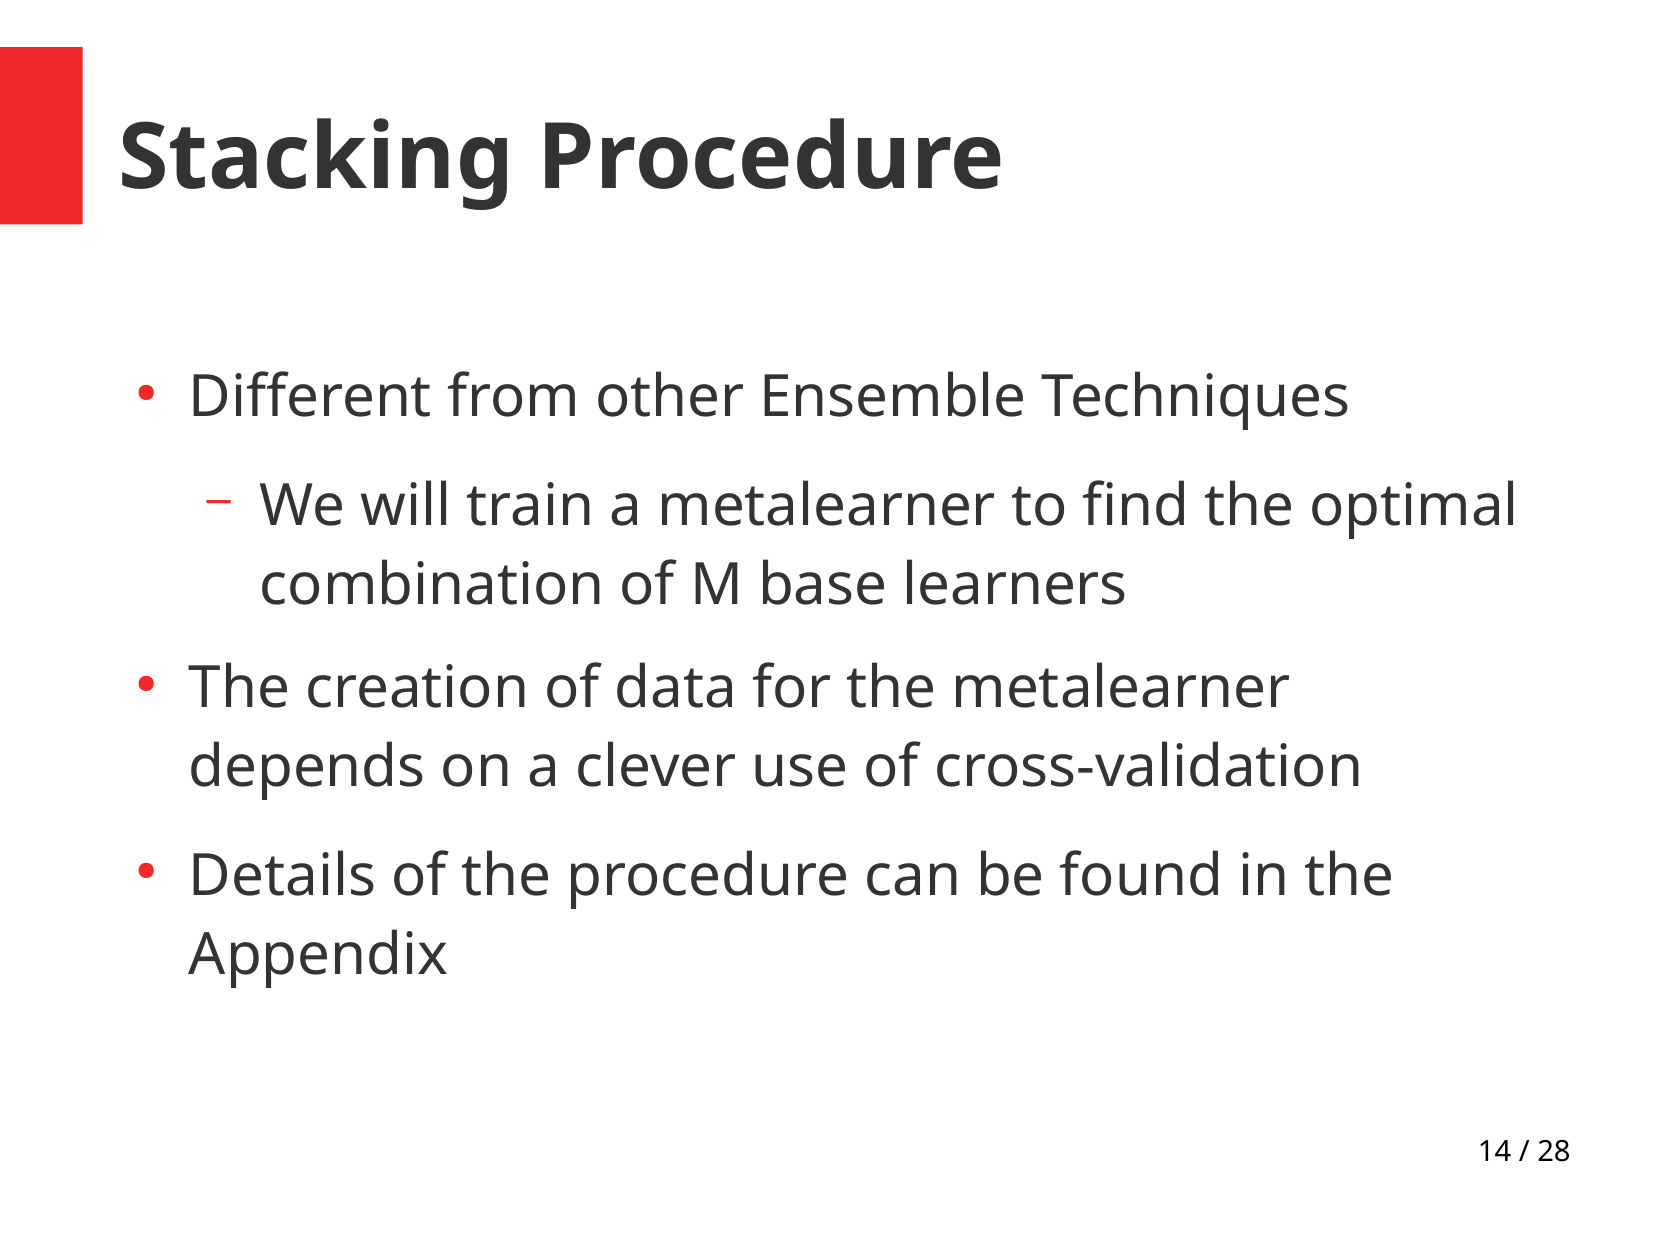

# Stacking Procedure
Different from other Ensemble Techniques
We will train a metalearner to find the optimal combination of M base learners
The creation of data for the metalearner depends on a clever use of cross-validation
Details of the procedure can be found in the Appendix
14